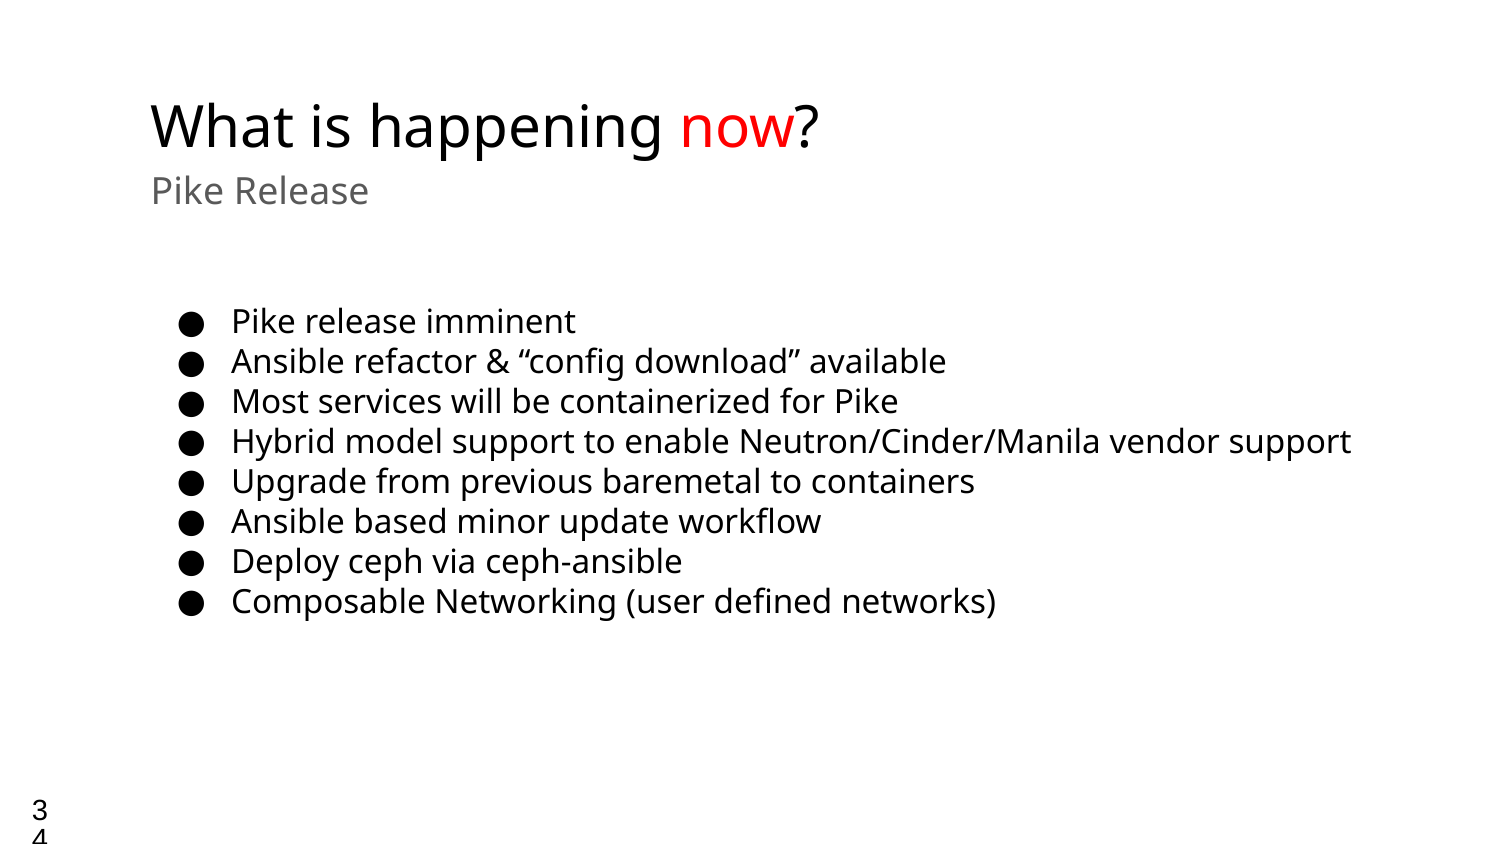

# What is happening now?
Pike Release
Pike release imminent
Ansible refactor & “config download” available
Most services will be containerized for Pike
Hybrid model support to enable Neutron/Cinder/Manila vendor support
Upgrade from previous baremetal to containers
Ansible based minor update workflow
Deploy ceph via ceph-ansible
Composable Networking (user defined networks)